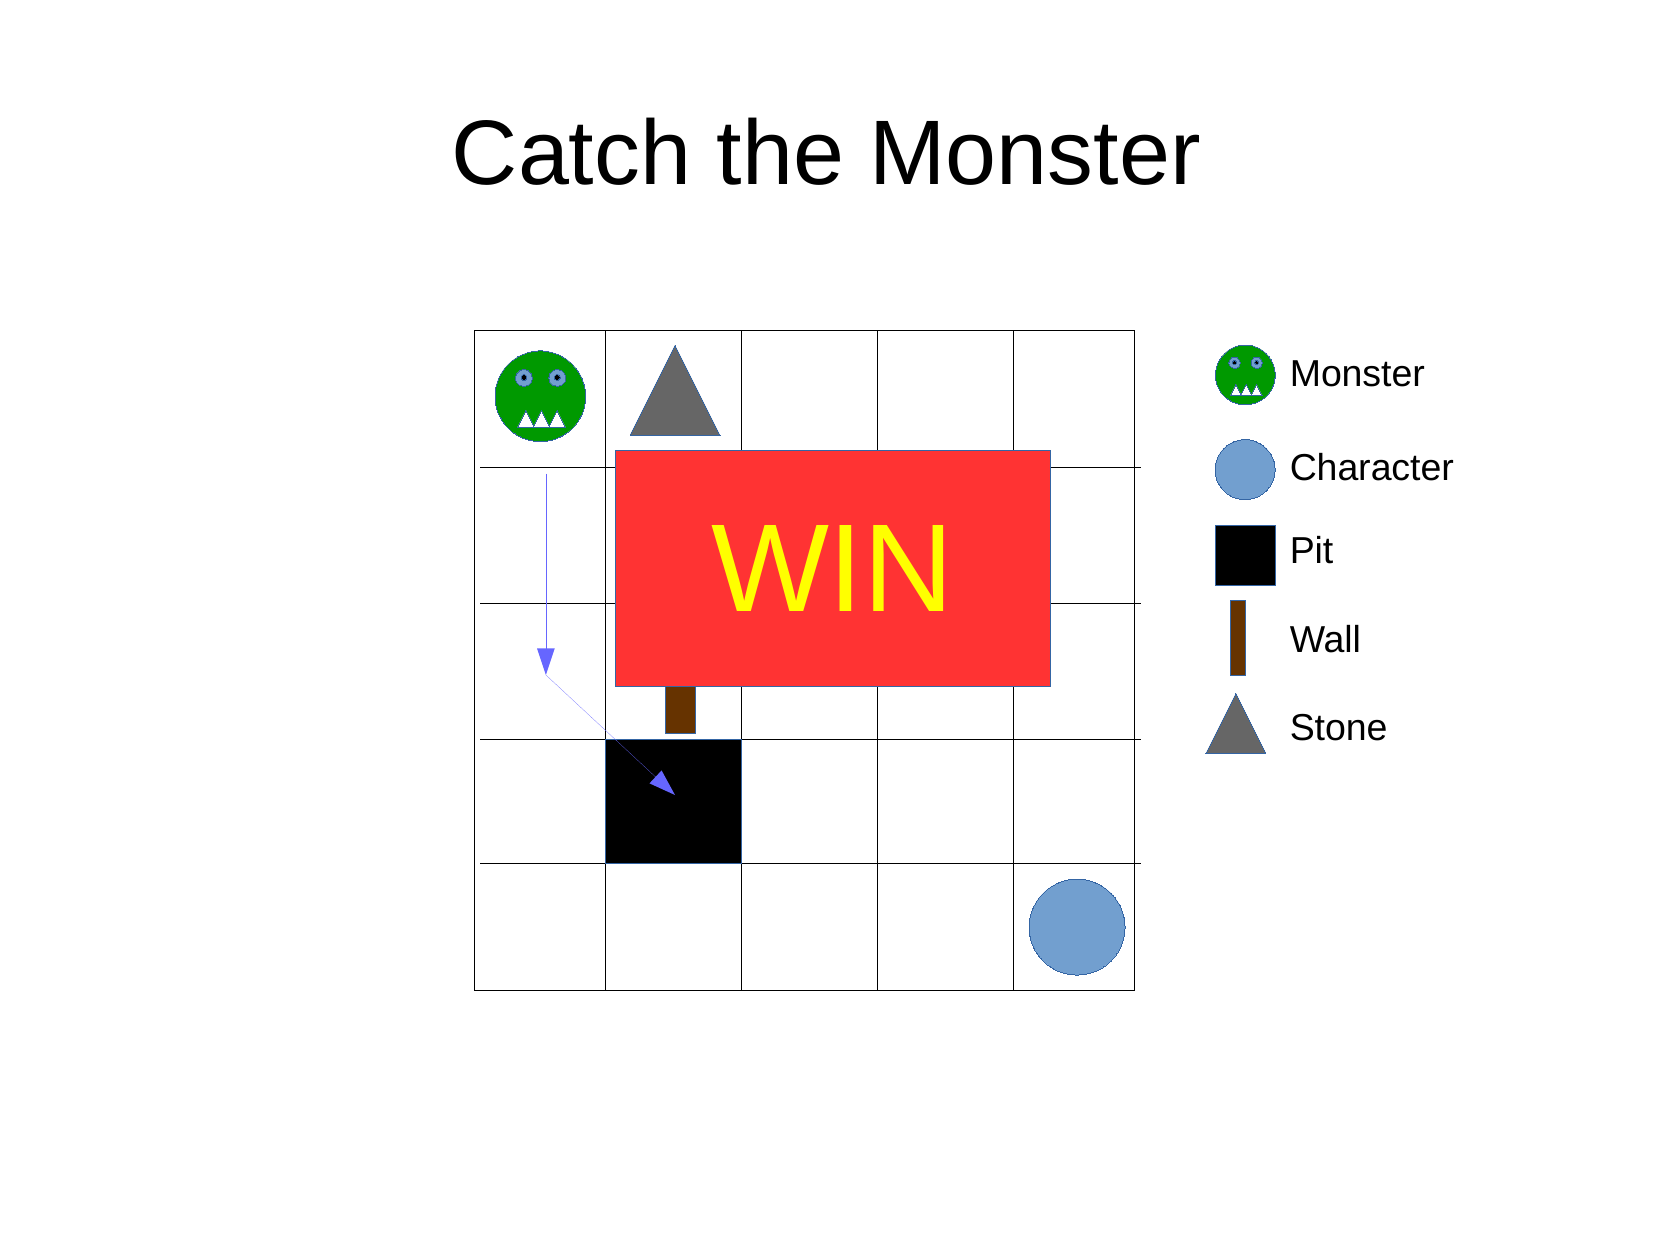

# Catch the Monster
Monster
Character
WIN
Pit
Wall
Stone